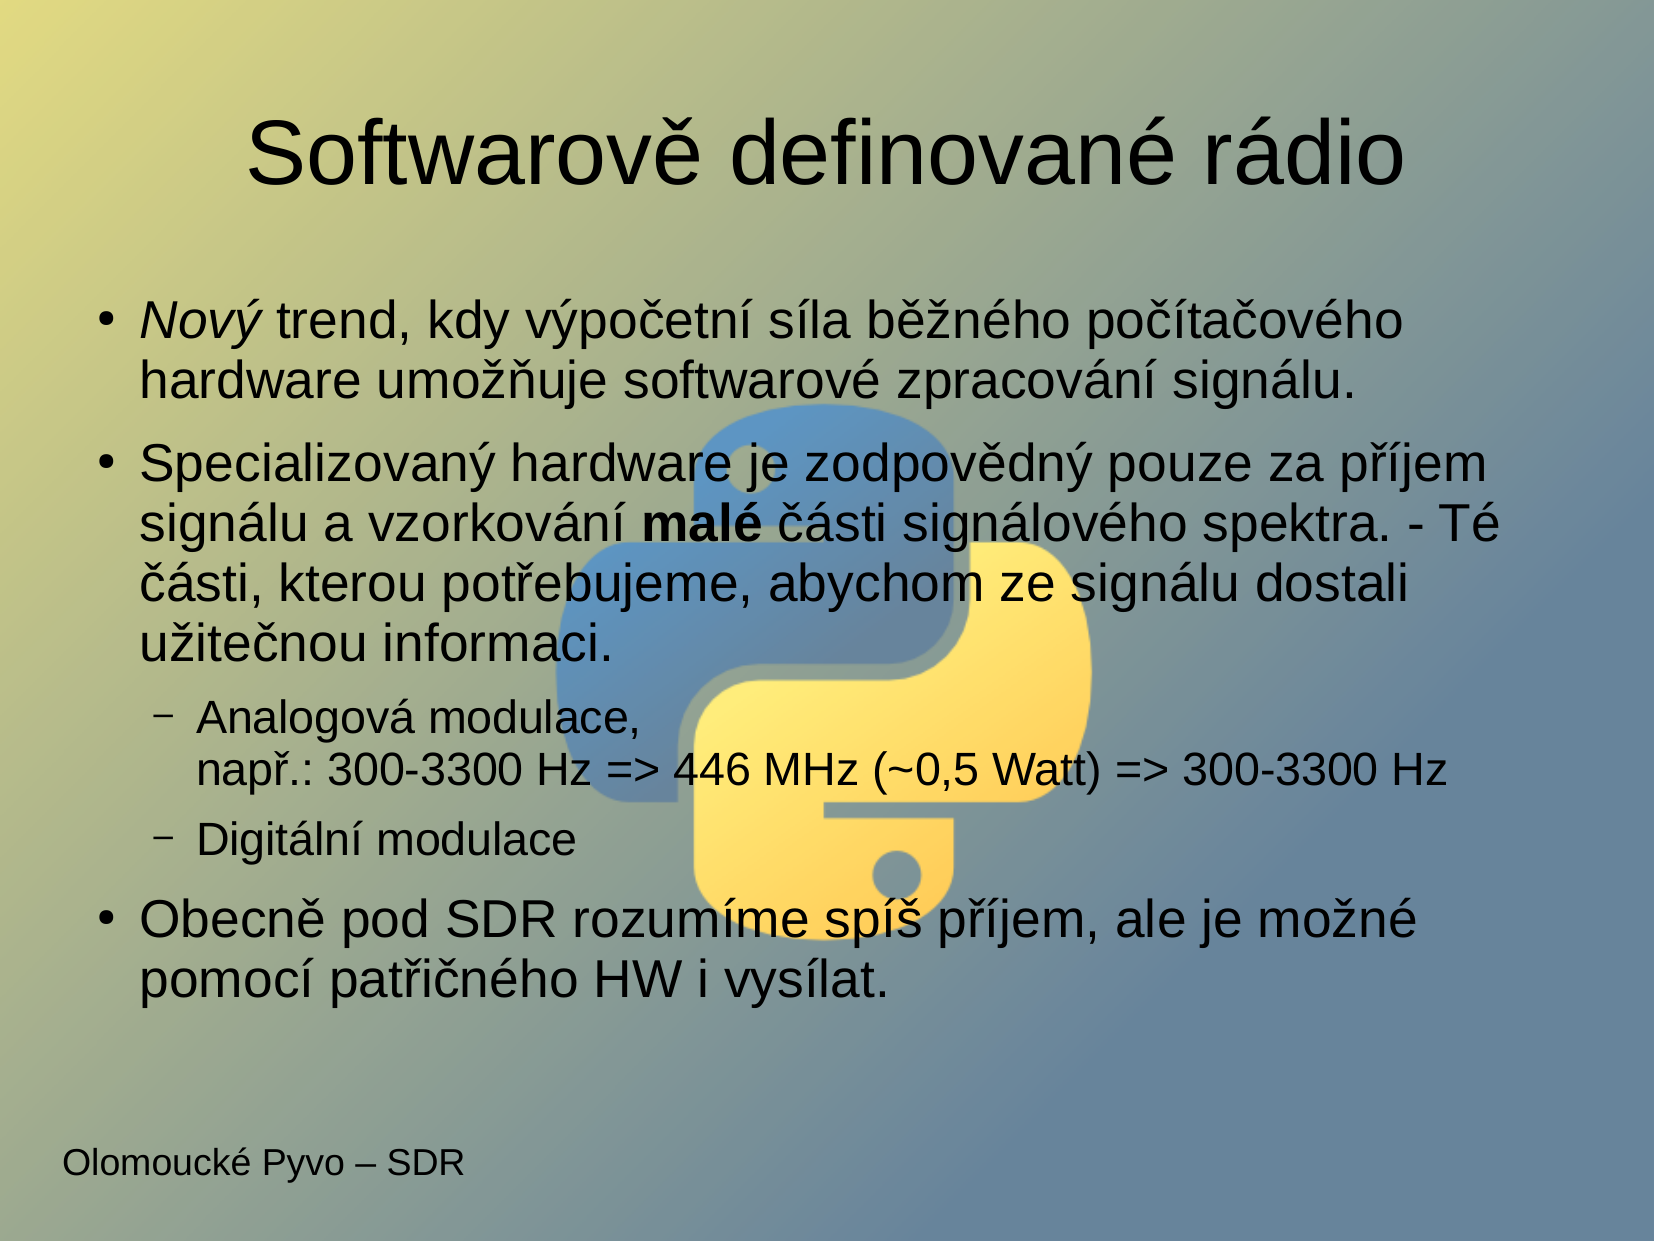

# Softwarově definované rádio
Nový trend, kdy výpočetní síla běžného počítačového hardware umožňuje softwarové zpracování signálu.
Specializovaný hardware je zodpovědný pouze za příjem signálu a vzorkování malé části signálového spektra. - Té části, kterou potřebujeme, abychom ze signálu dostali užitečnou informaci.
Analogová modulace,
např.: 300-3300 Hz => 446 MHz (~0,5 Watt) => 300-3300 Hz
Digitální modulace
Obecně pod SDR rozumíme spíš příjem, ale je možné pomocí patřičného HW i vysílat.
Olomoucké Pyvo – SDR